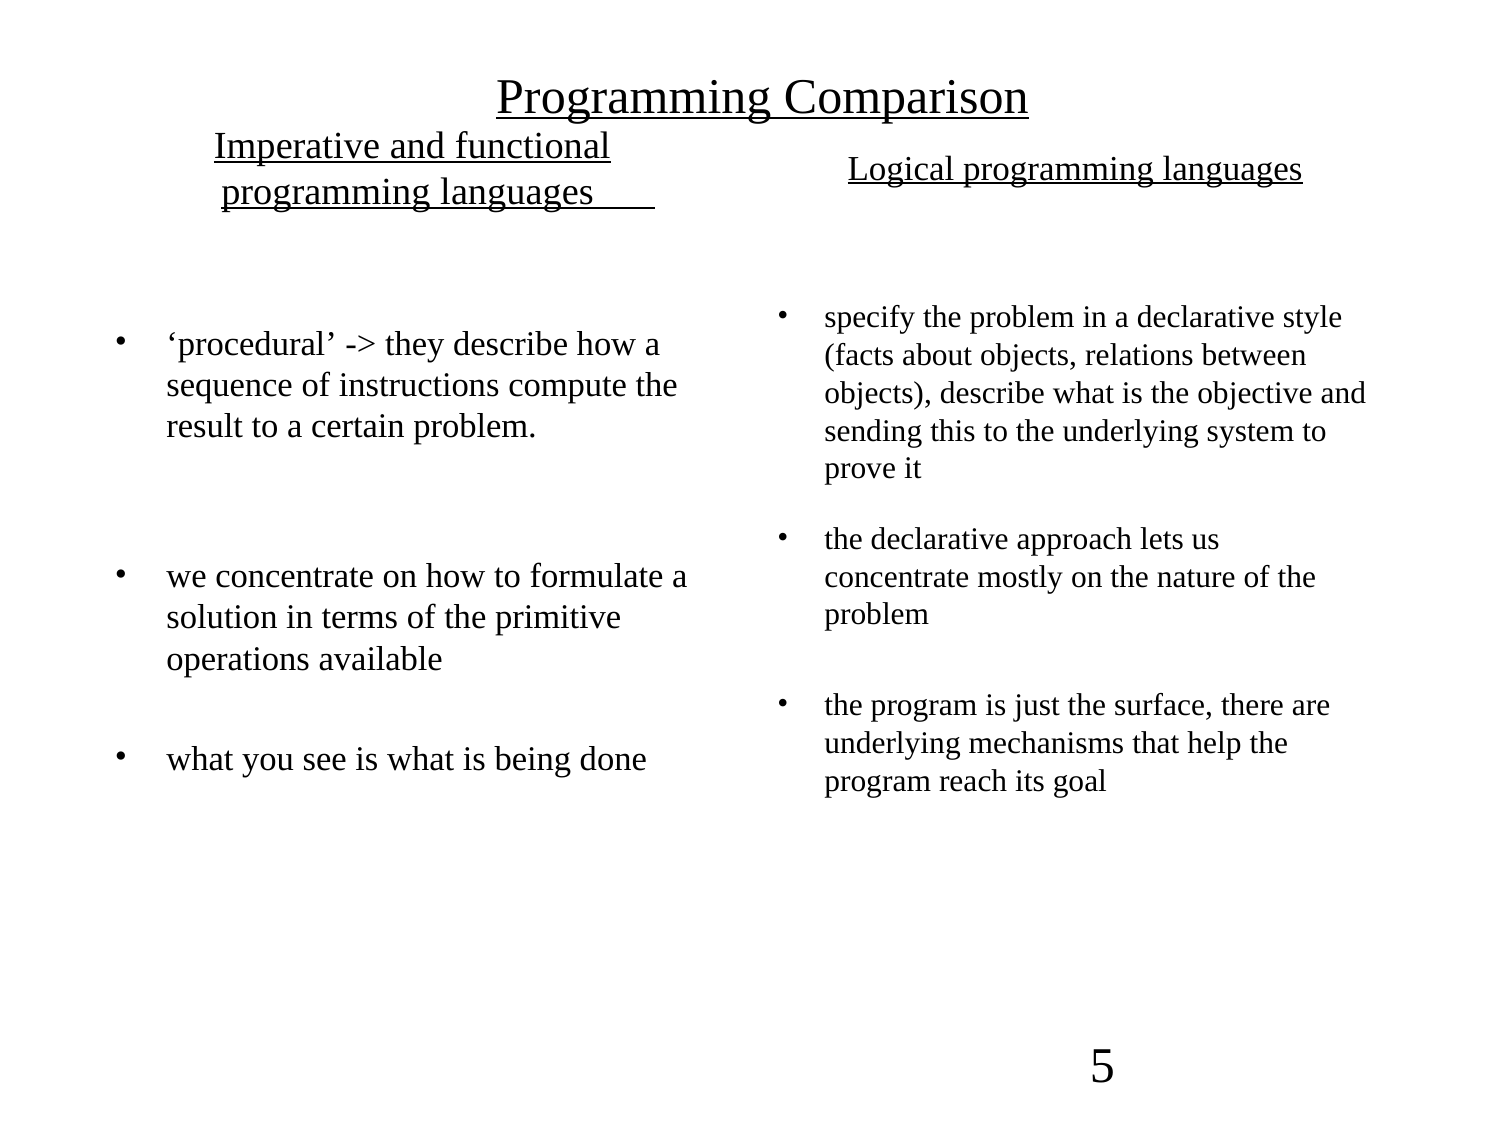

# Programming Comparison
Imperative and functional programming languages
‘procedural’ -> they describe how a sequence of instructions compute the result to a certain problem.
we concentrate on how to formulate a solution in terms of the primitive operations available
what you see is what is being done
Logical programming languages
specify the problem in a declarative style (facts about objects, relations between objects), describe what is the objective and sending this to the underlying system to prove it
the declarative approach lets us concentrate mostly on the nature of the problem
the program is just the surface, there are underlying mechanisms that help the program reach its goal
5